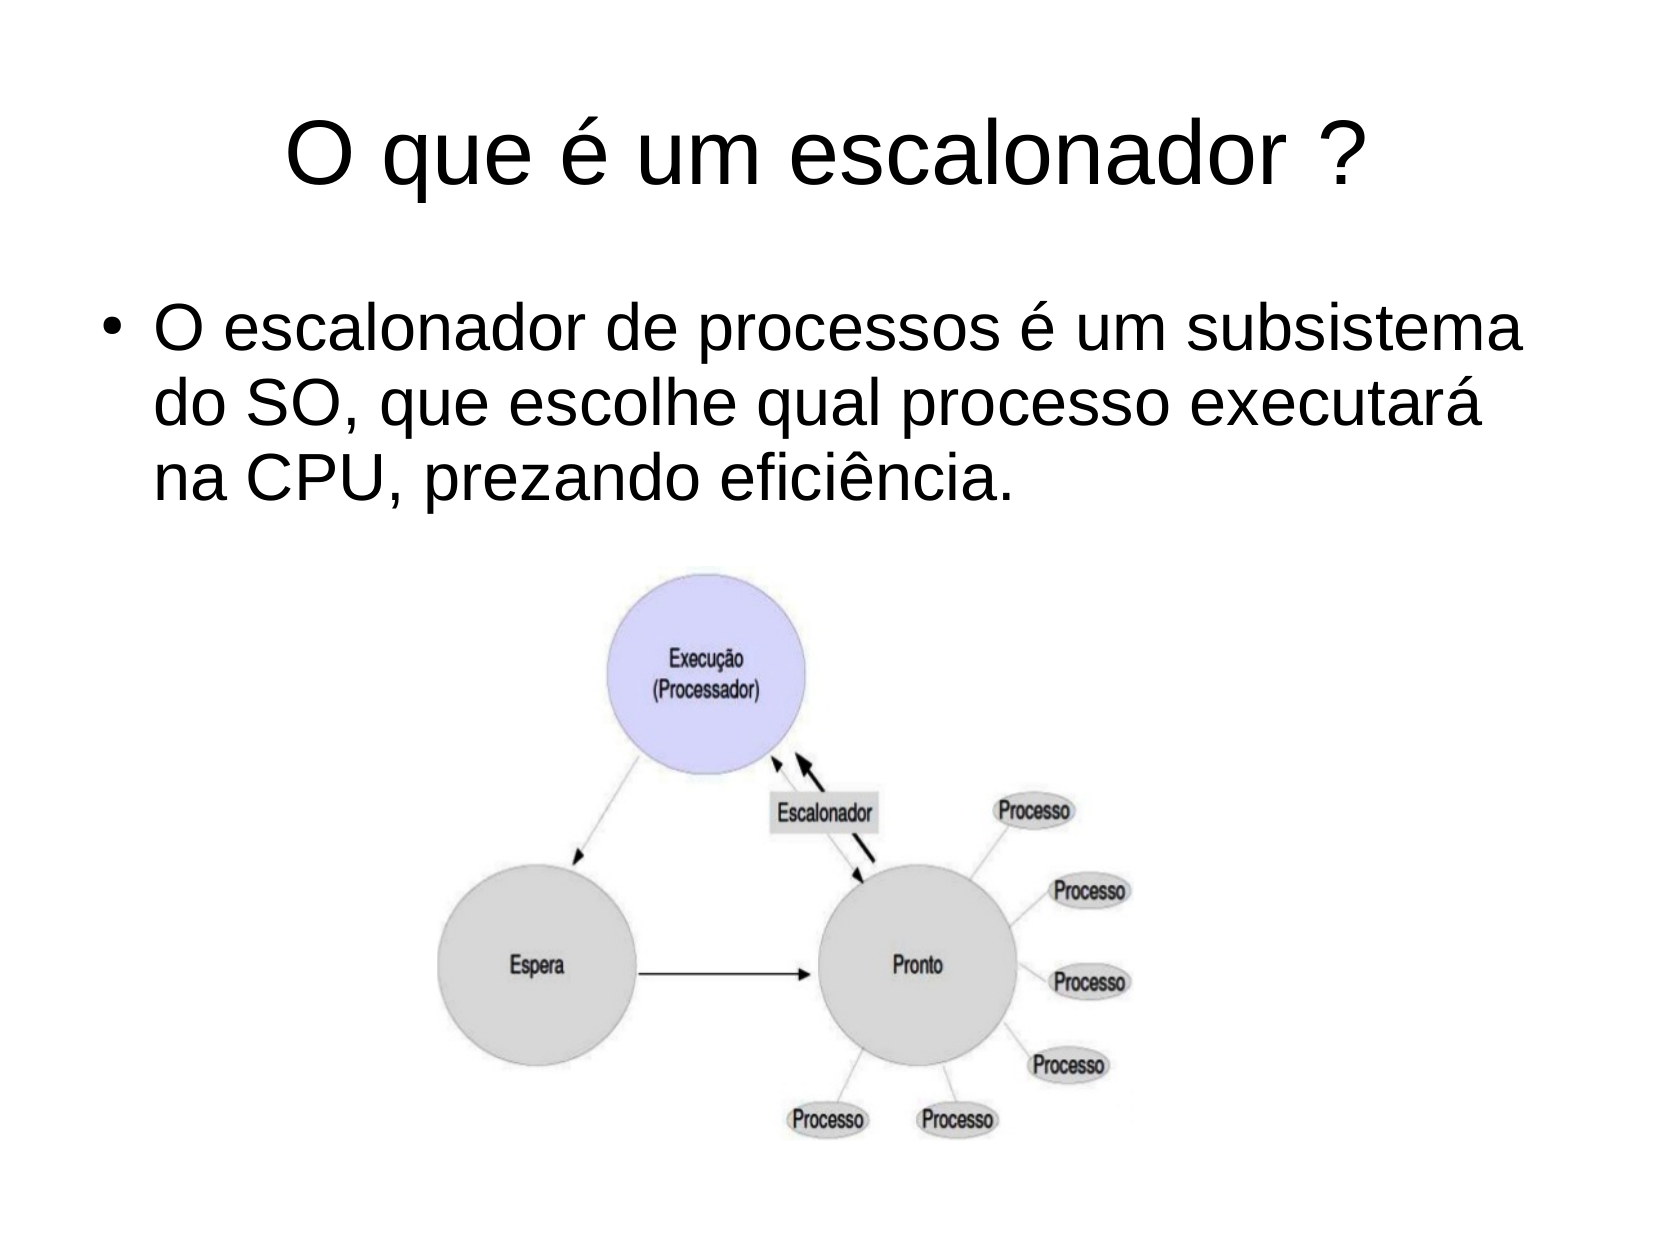

# O que é um escalonador	?
O escalonador de processos é um subsistema do SO, que escolhe qual processo executará na CPU, prezando eficiência.